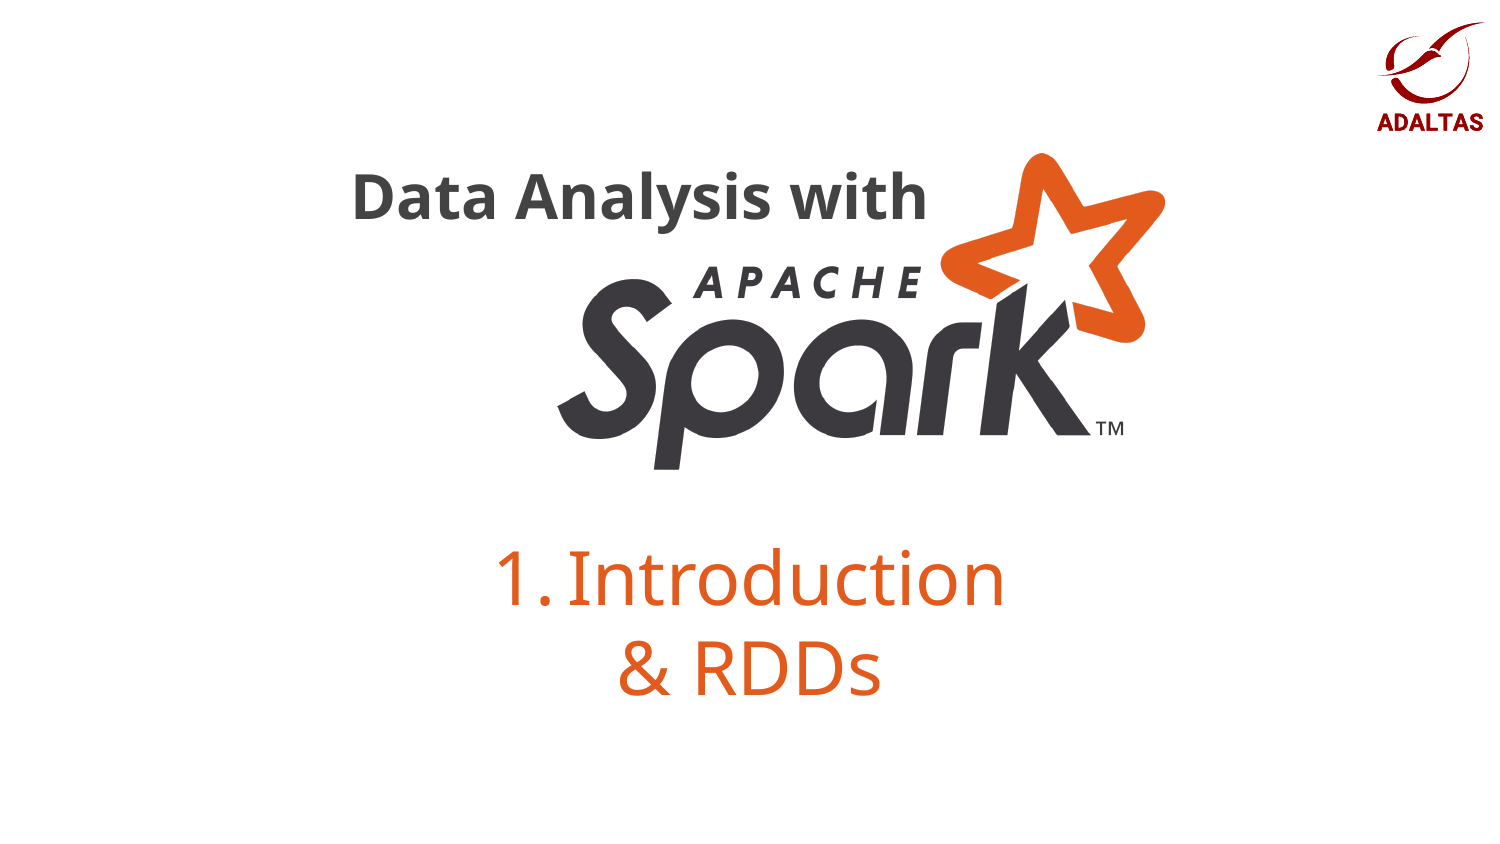

Data Analysis with
# Introduction
& RDDs